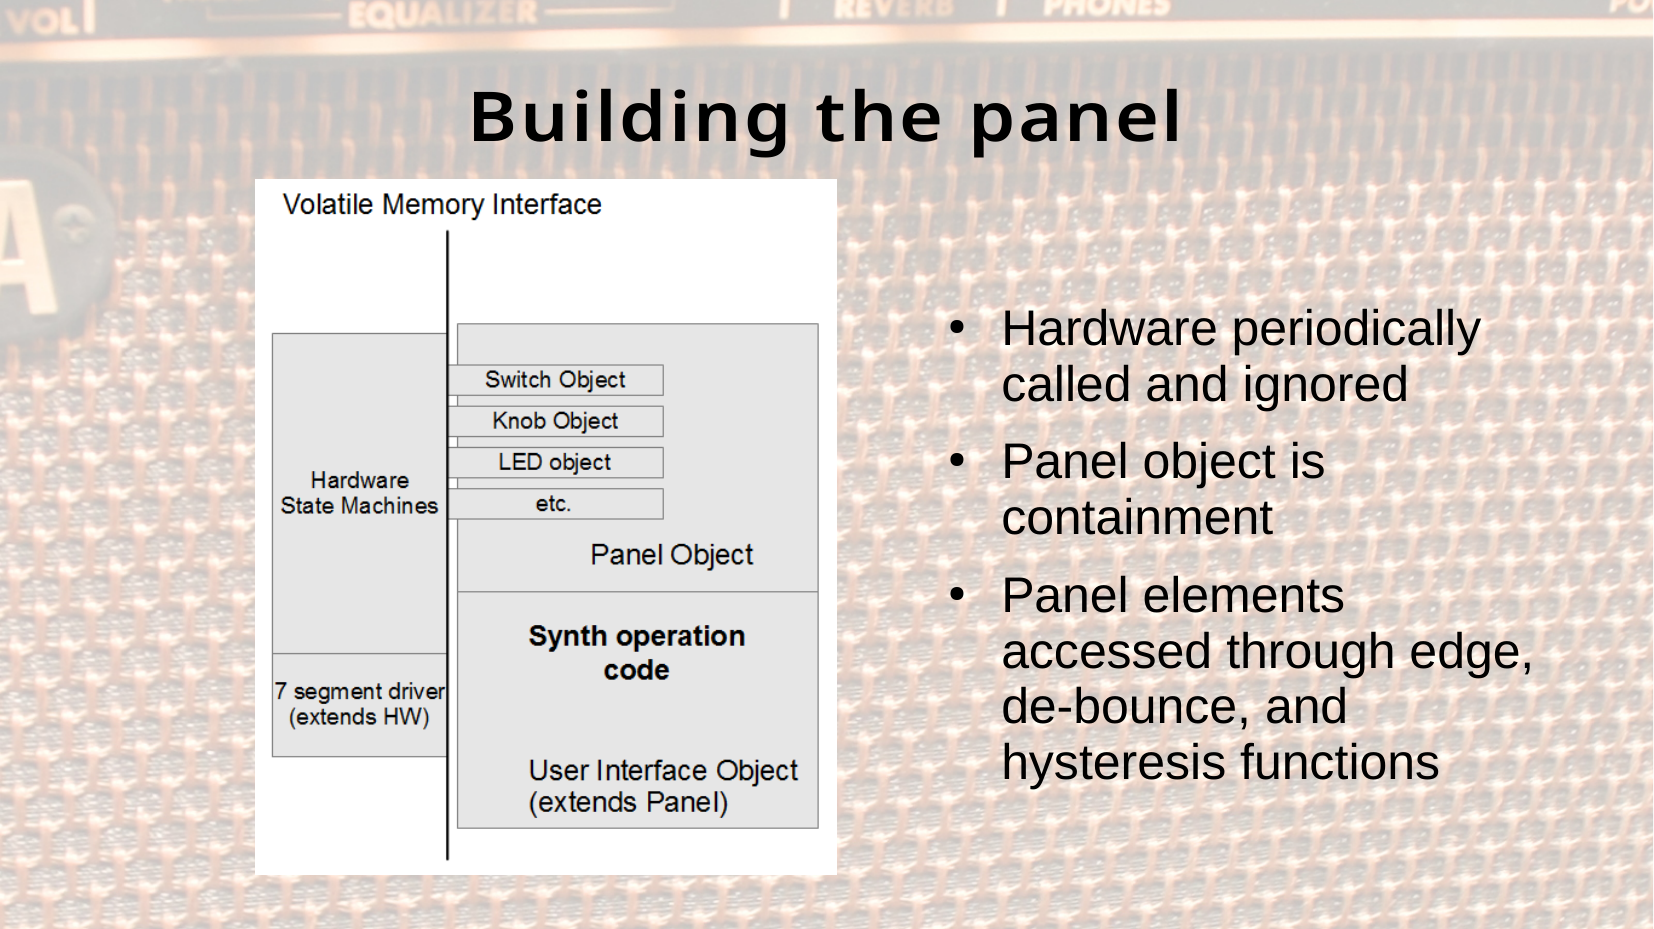

# Building the panel
Hardware periodically called and ignored
Panel object is containment
Panel elements accessed through edge, de-bounce, and hysteresis functions